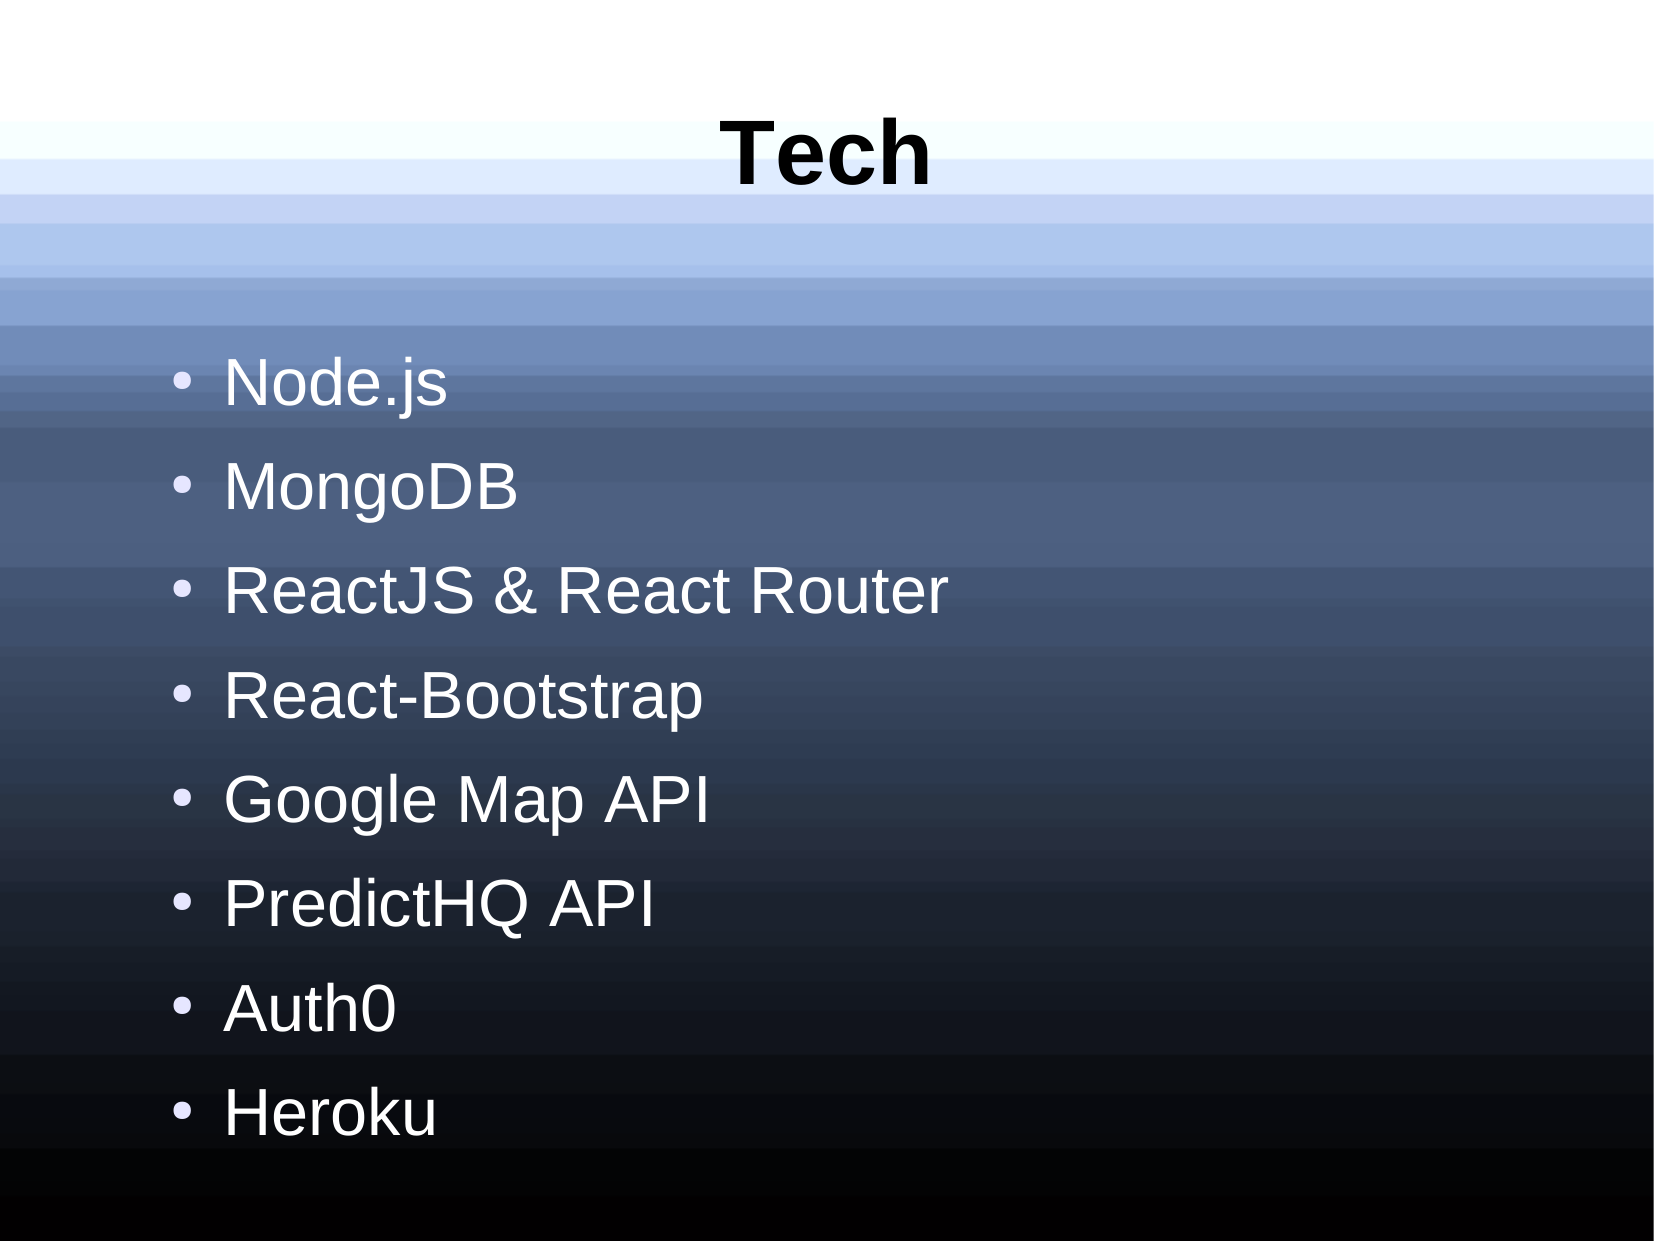

# Tech
Node.js
MongoDB
ReactJS & React Router
React-Bootstrap
Google Map API
PredictHQ API
Auth0
Heroku